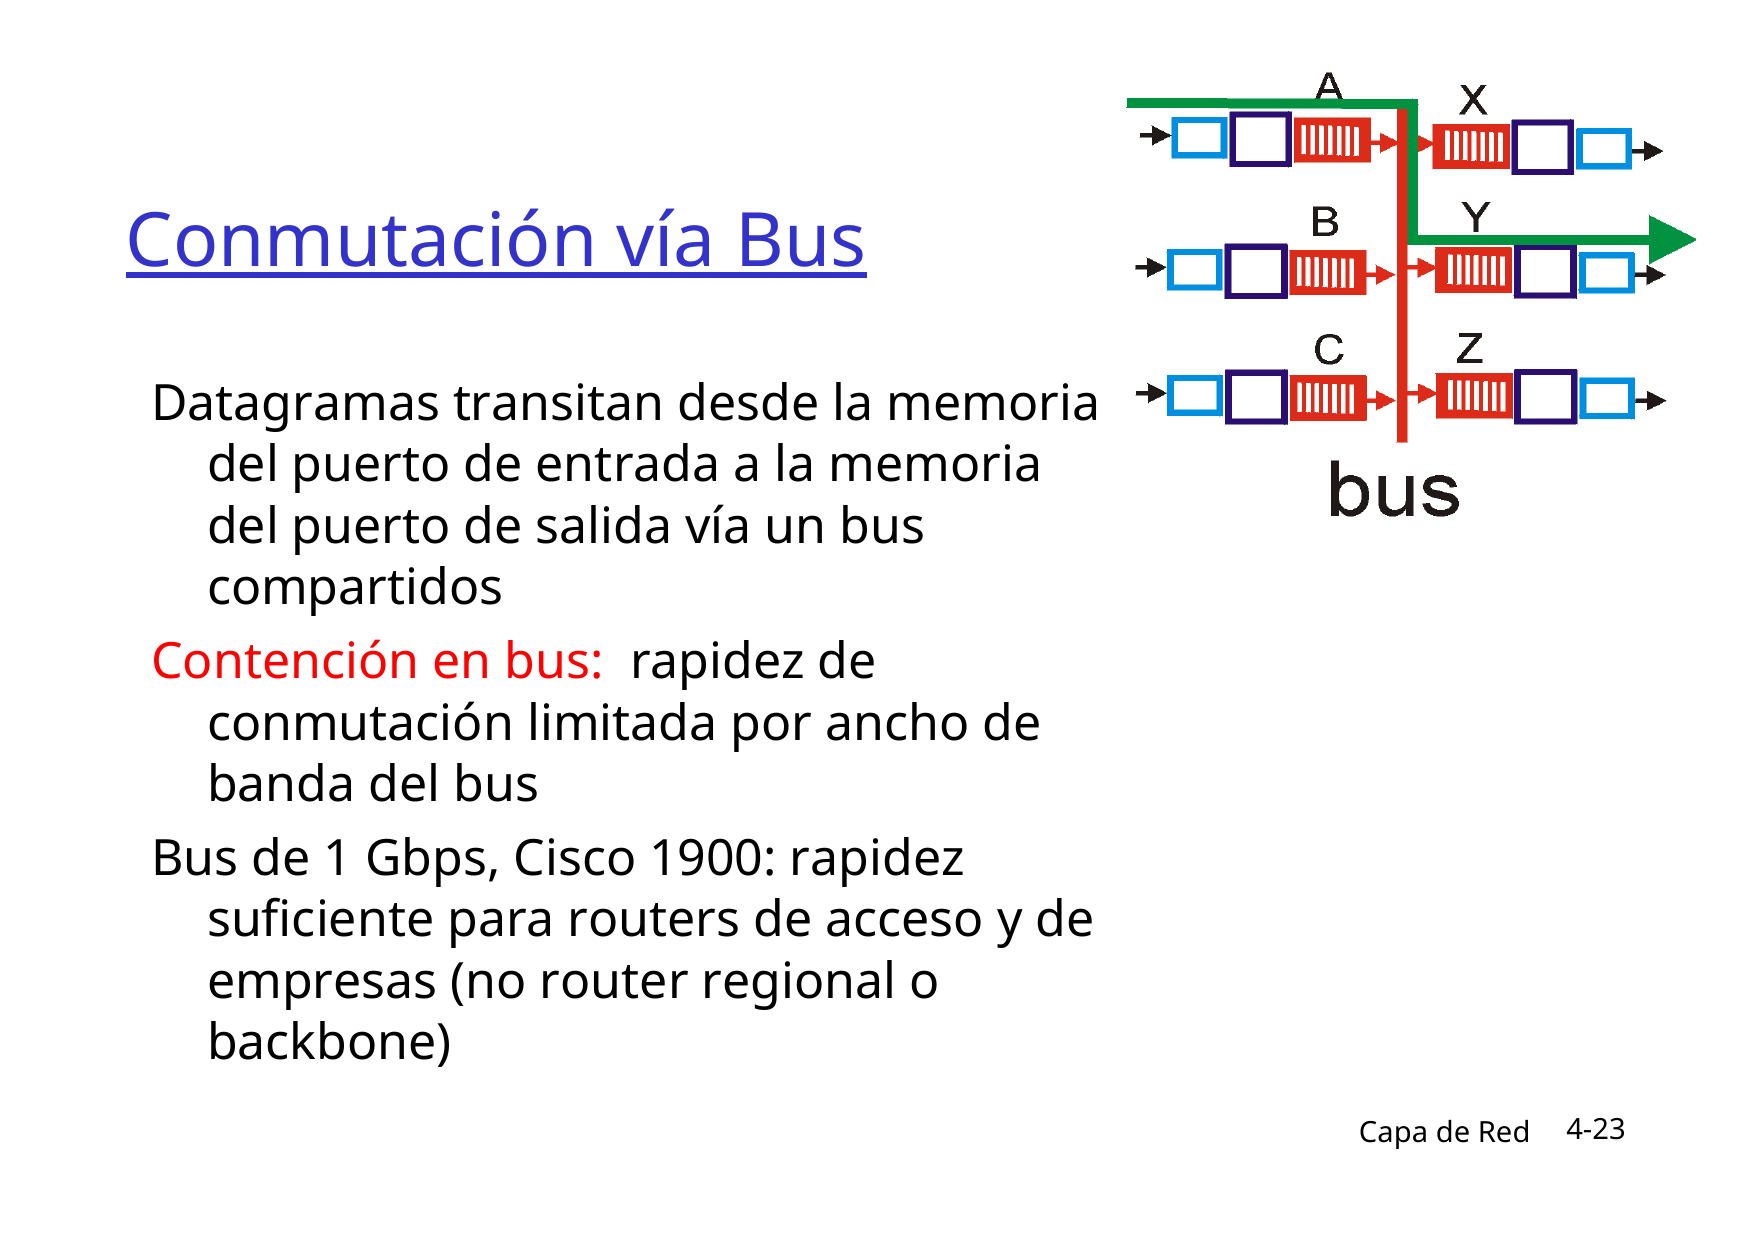

# Conmutación vía Bus
Datagramas transitan desde la memoria del puerto de entrada a la memoria del puerto de salida vía un bus compartidos
Contención en bus: rapidez de conmutación limitada por ancho de banda del bus
Bus de 1 Gbps, Cisco 1900: rapidez suficiente para routers de acceso y de empresas (no router regional o backbone)